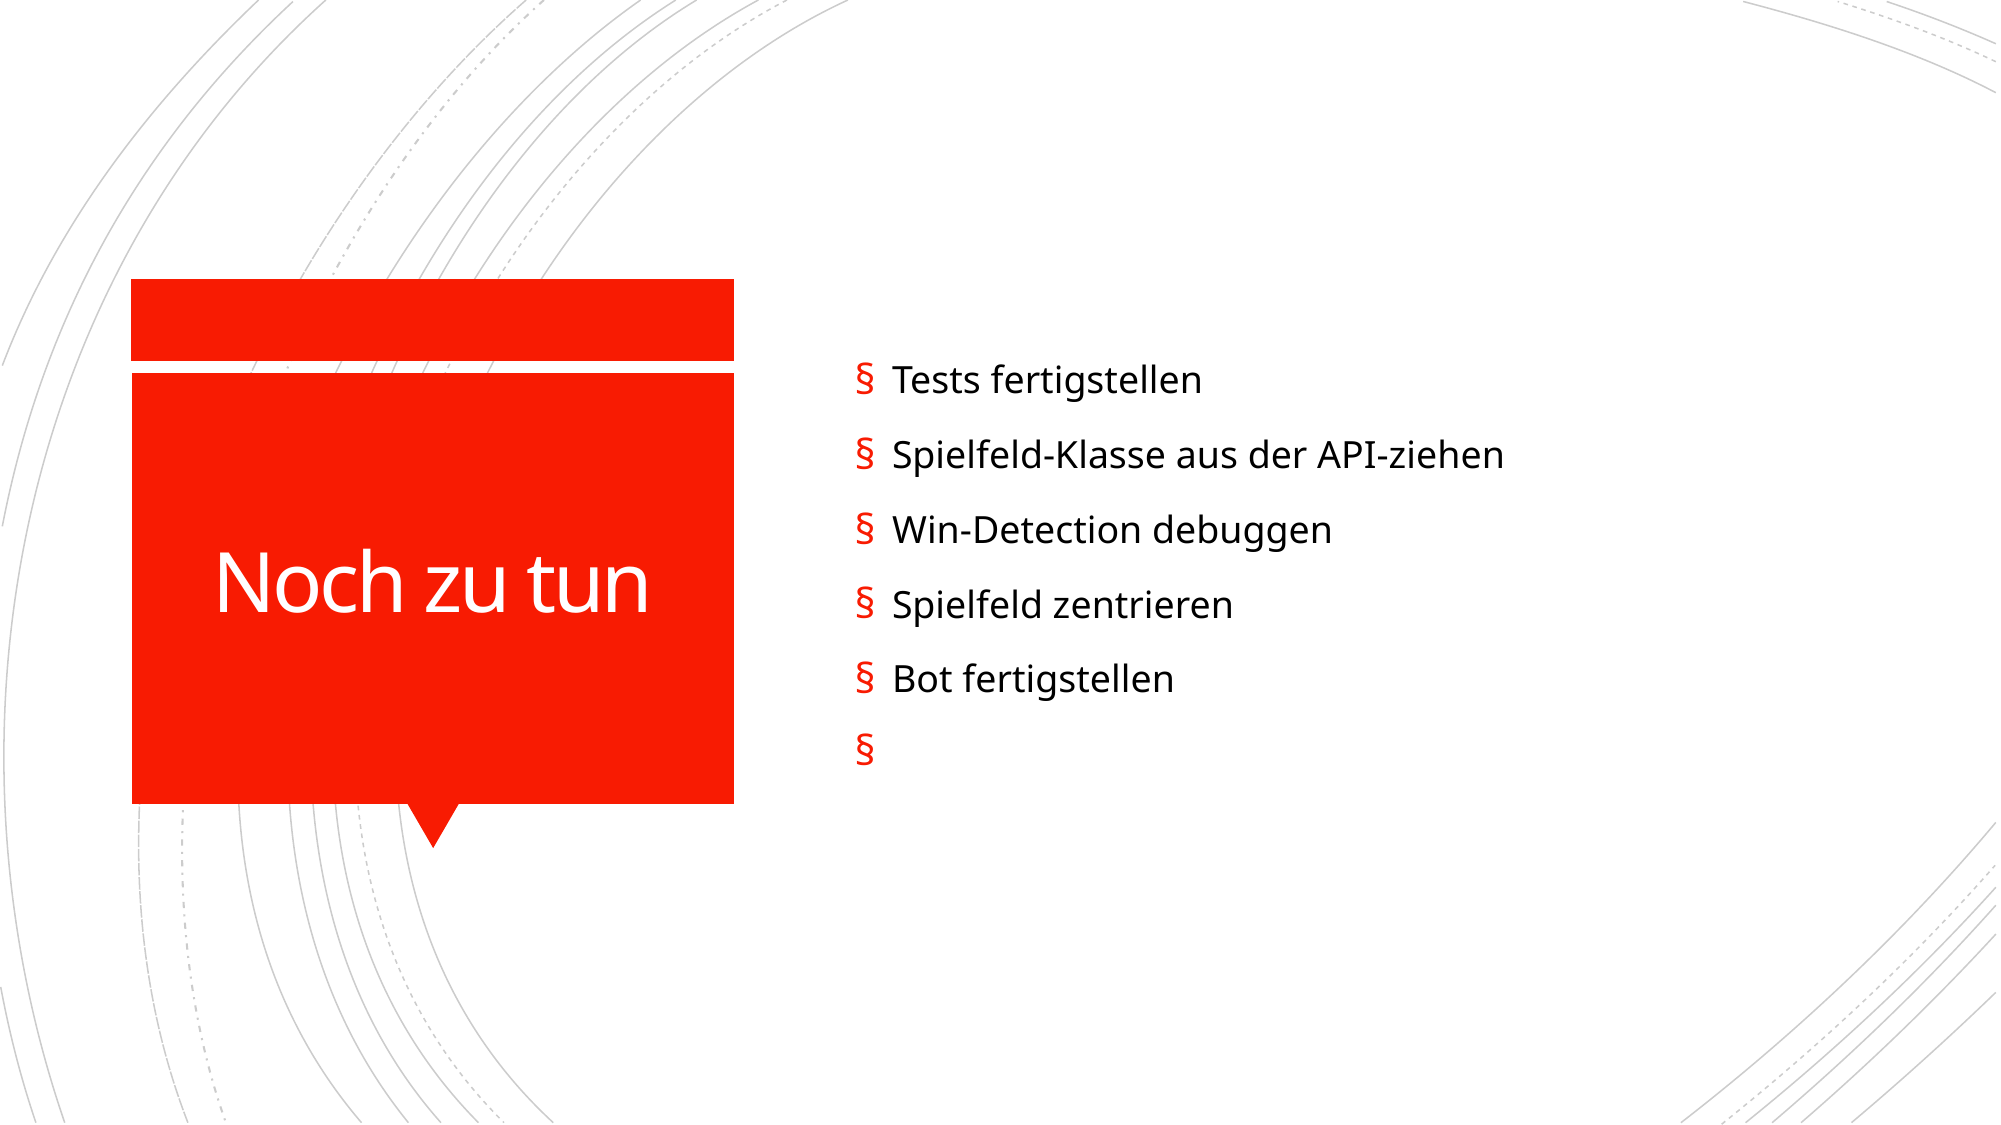

Tests fertigstellen
Spielfeld-Klasse aus der API-ziehen
Win-Detection debuggen
Spielfeld zentrieren
Bot fertigstellen
# Noch zu tun